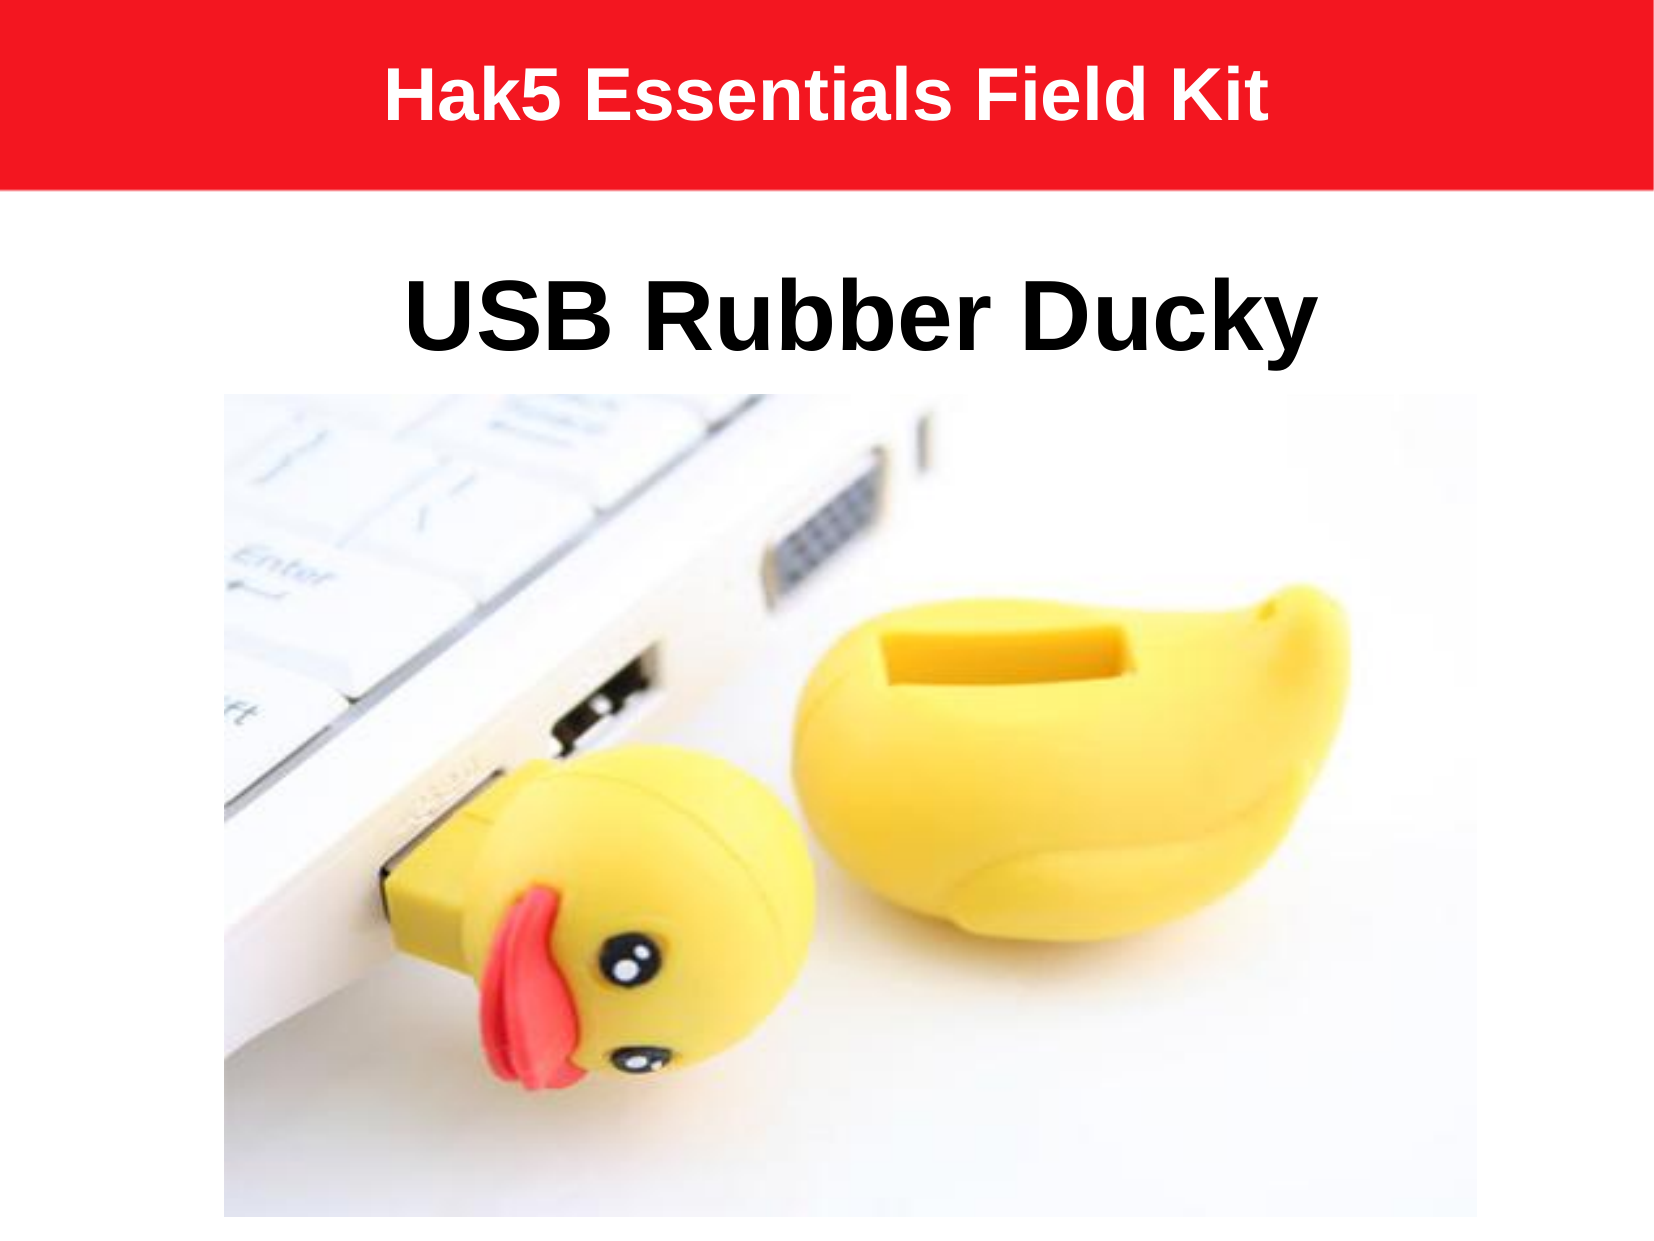

# Hak5 Essentials Field Kit
USB Rubber Ducky